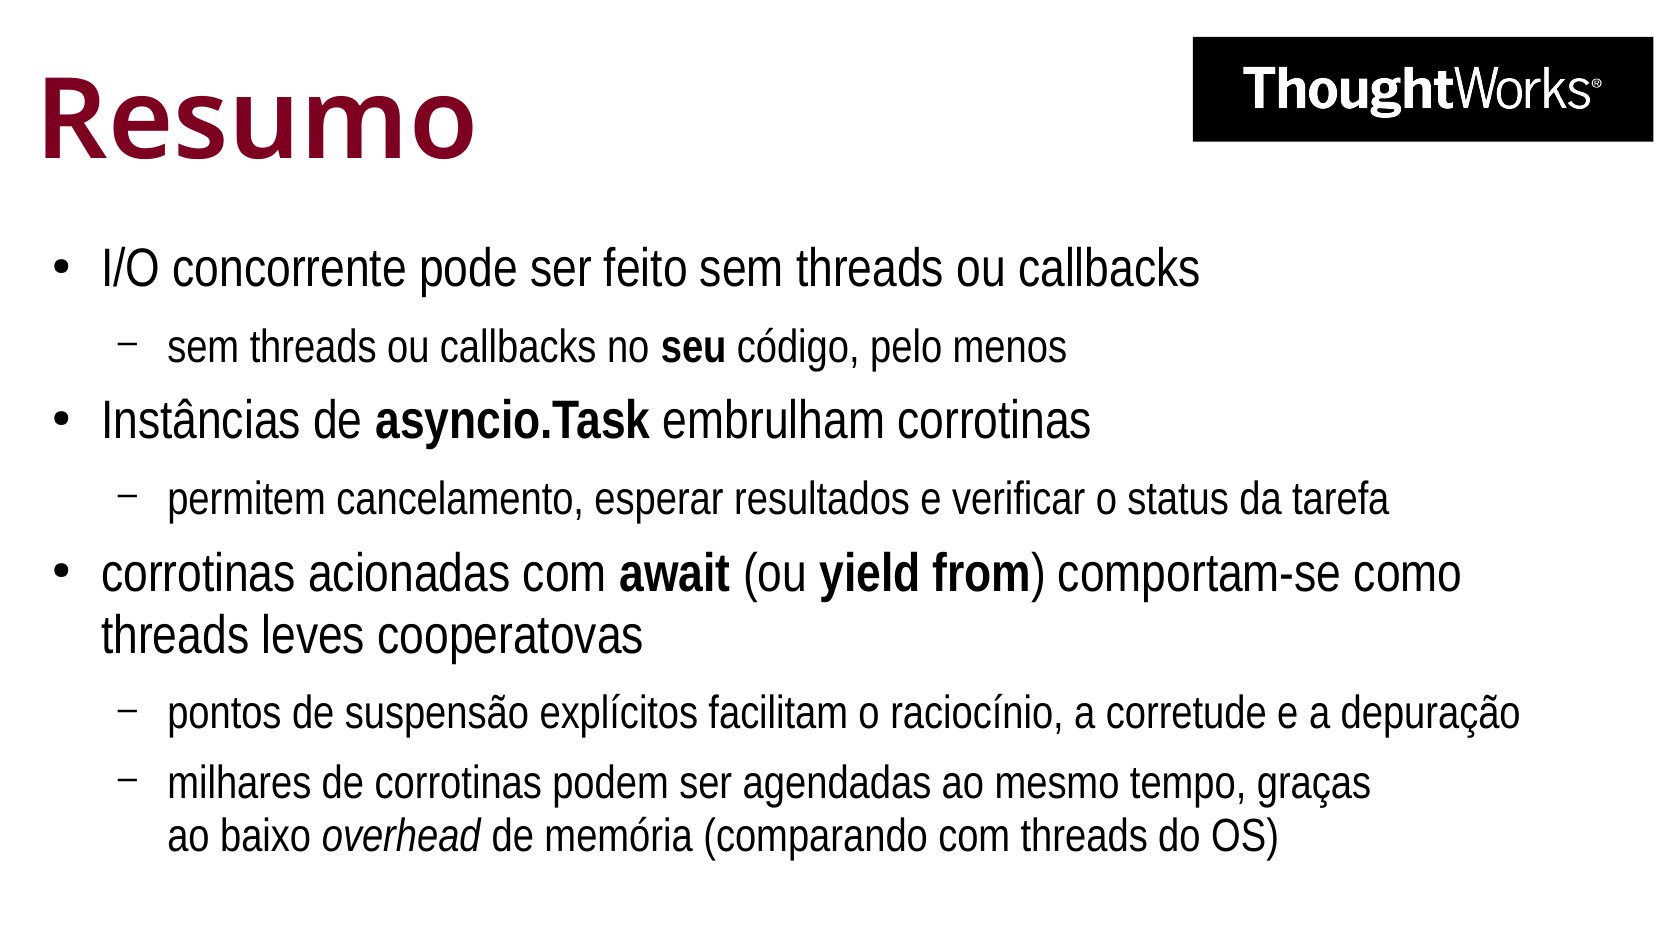

# Resumo
I/O concorrente pode ser feito sem threads ou callbacks
sem threads ou callbacks no seu código, pelo menos
Instâncias de asyncio.Task embrulham corrotinas
permitem cancelamento, esperar resultados e verificar o status da tarefa
corrotinas acionadas com await (ou yield from) comportam-se como threads leves cooperatovas
pontos de suspensão explícitos facilitam o raciocínio, a corretude e a depuração
milhares de corrotinas podem ser agendadas ao mesmo tempo, graças
ao baixo overhead de memória (comparando com threads do OS)